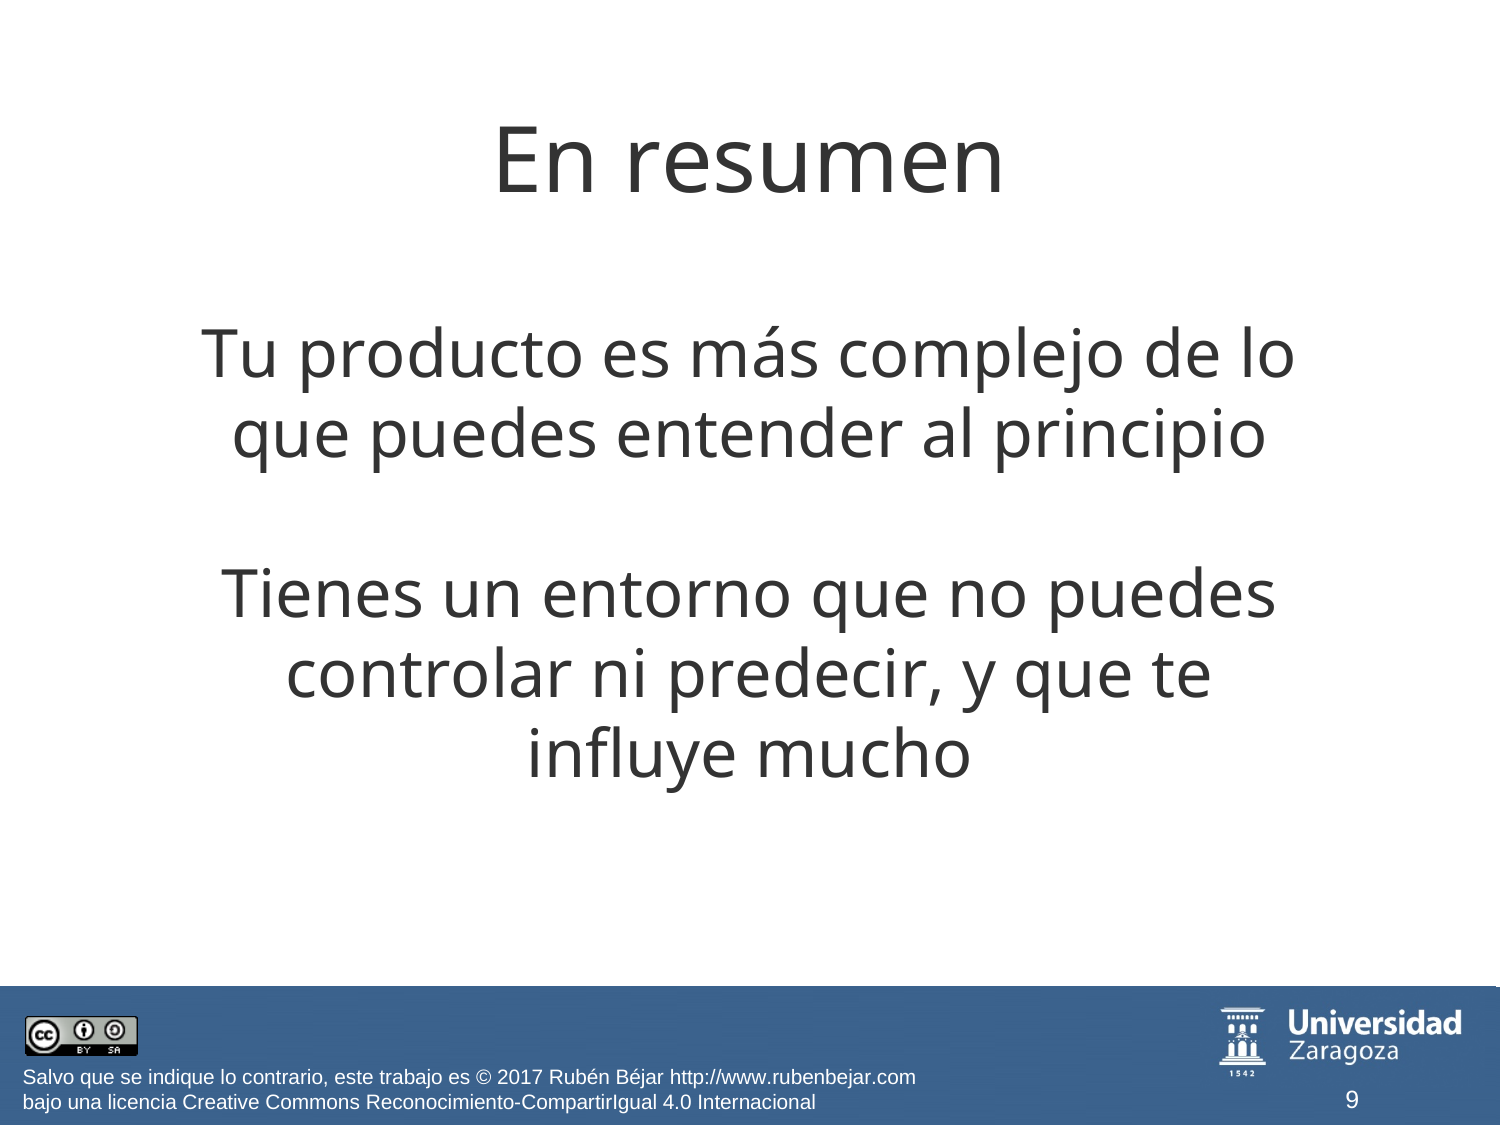

En resumen
Tu producto es más complejo de lo que puedes entender al principio
Tienes un entorno que no puedes controlar ni predecir, y que te influye mucho